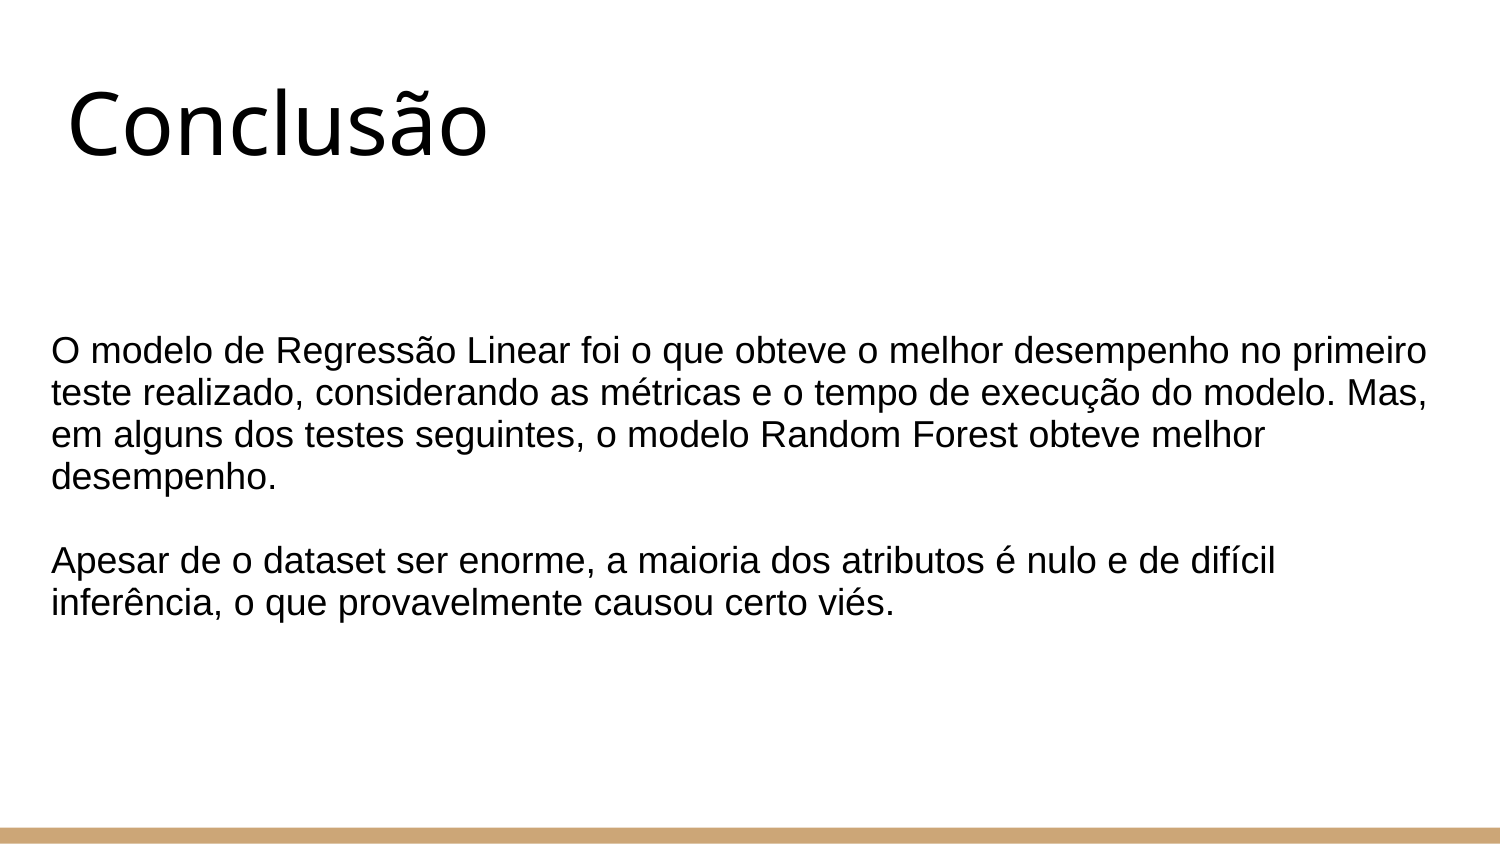

# Conclusão
O modelo de Regressão Linear foi o que obteve o melhor desempenho no primeiro teste realizado, considerando as métricas e o tempo de execução do modelo. Mas, em alguns dos testes seguintes, o modelo Random Forest obteve melhor desempenho.
Apesar de o dataset ser enorme, a maioria dos atributos é nulo e de difícil inferência, o que provavelmente causou certo viés.